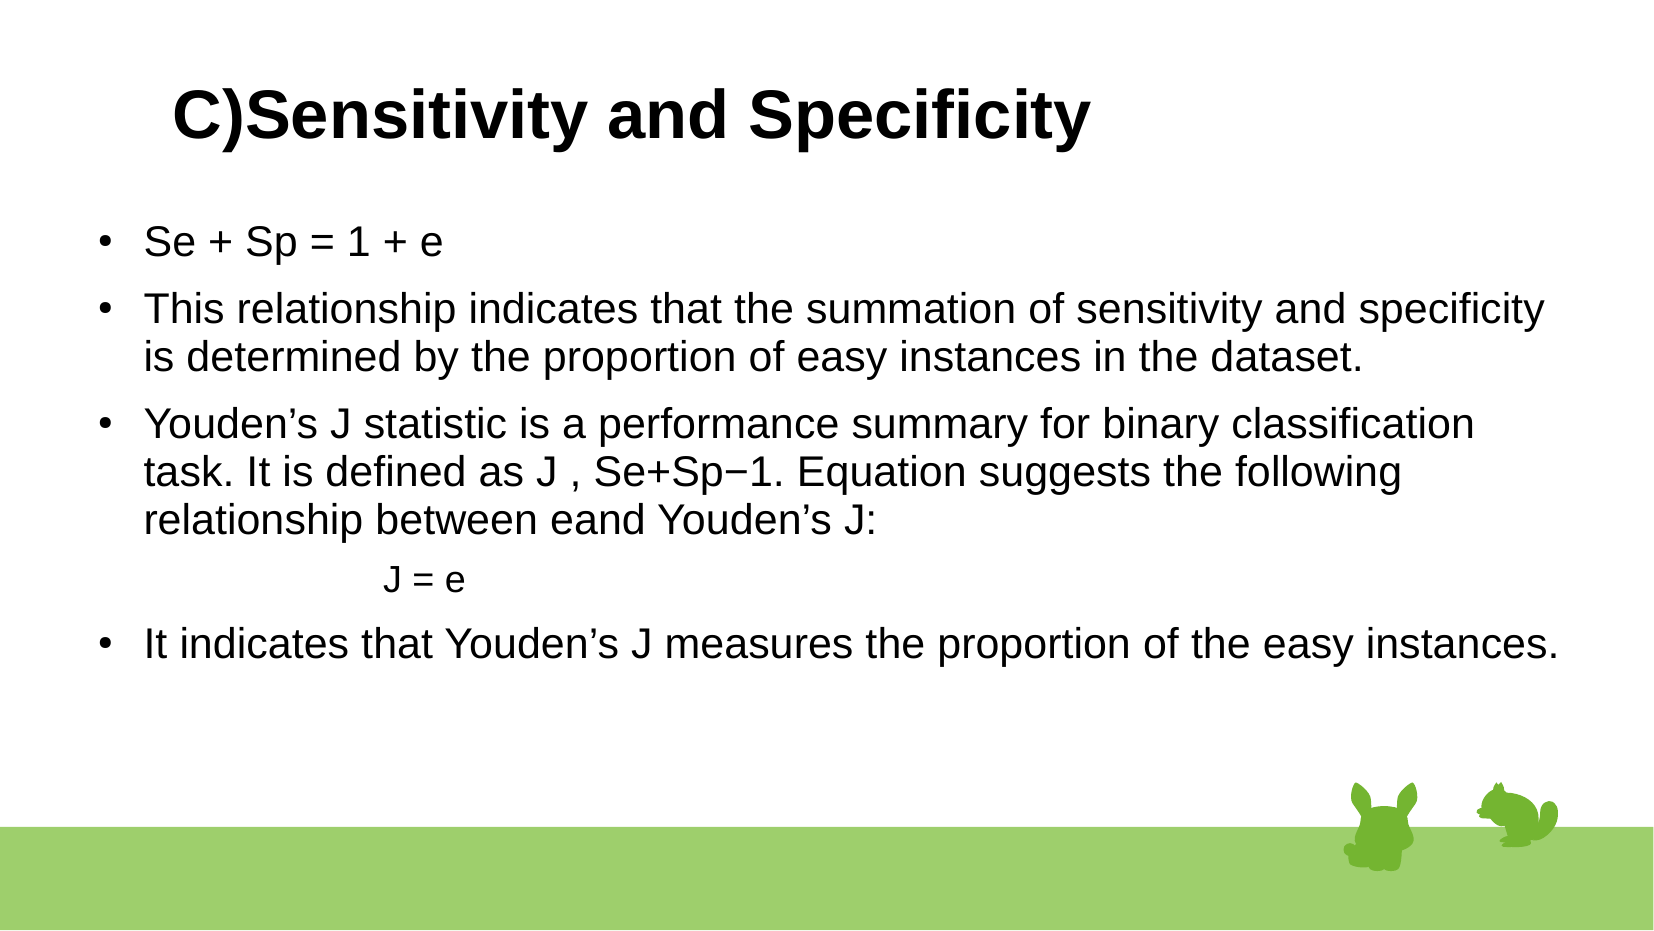

# C)Sensitivity and Specificity
Se + Sp = 1 + e
This relationship indicates that the summation of sensitivity and specificity is determined by the proportion of easy instances in the dataset.
Youden’s J statistic is a performance summary for binary classification task. It is defined as J , Se+Sp−1. Equation suggests the following relationship between eand Youden’s J:
 J = e
It indicates that Youden’s J measures the proportion of the easy instances.